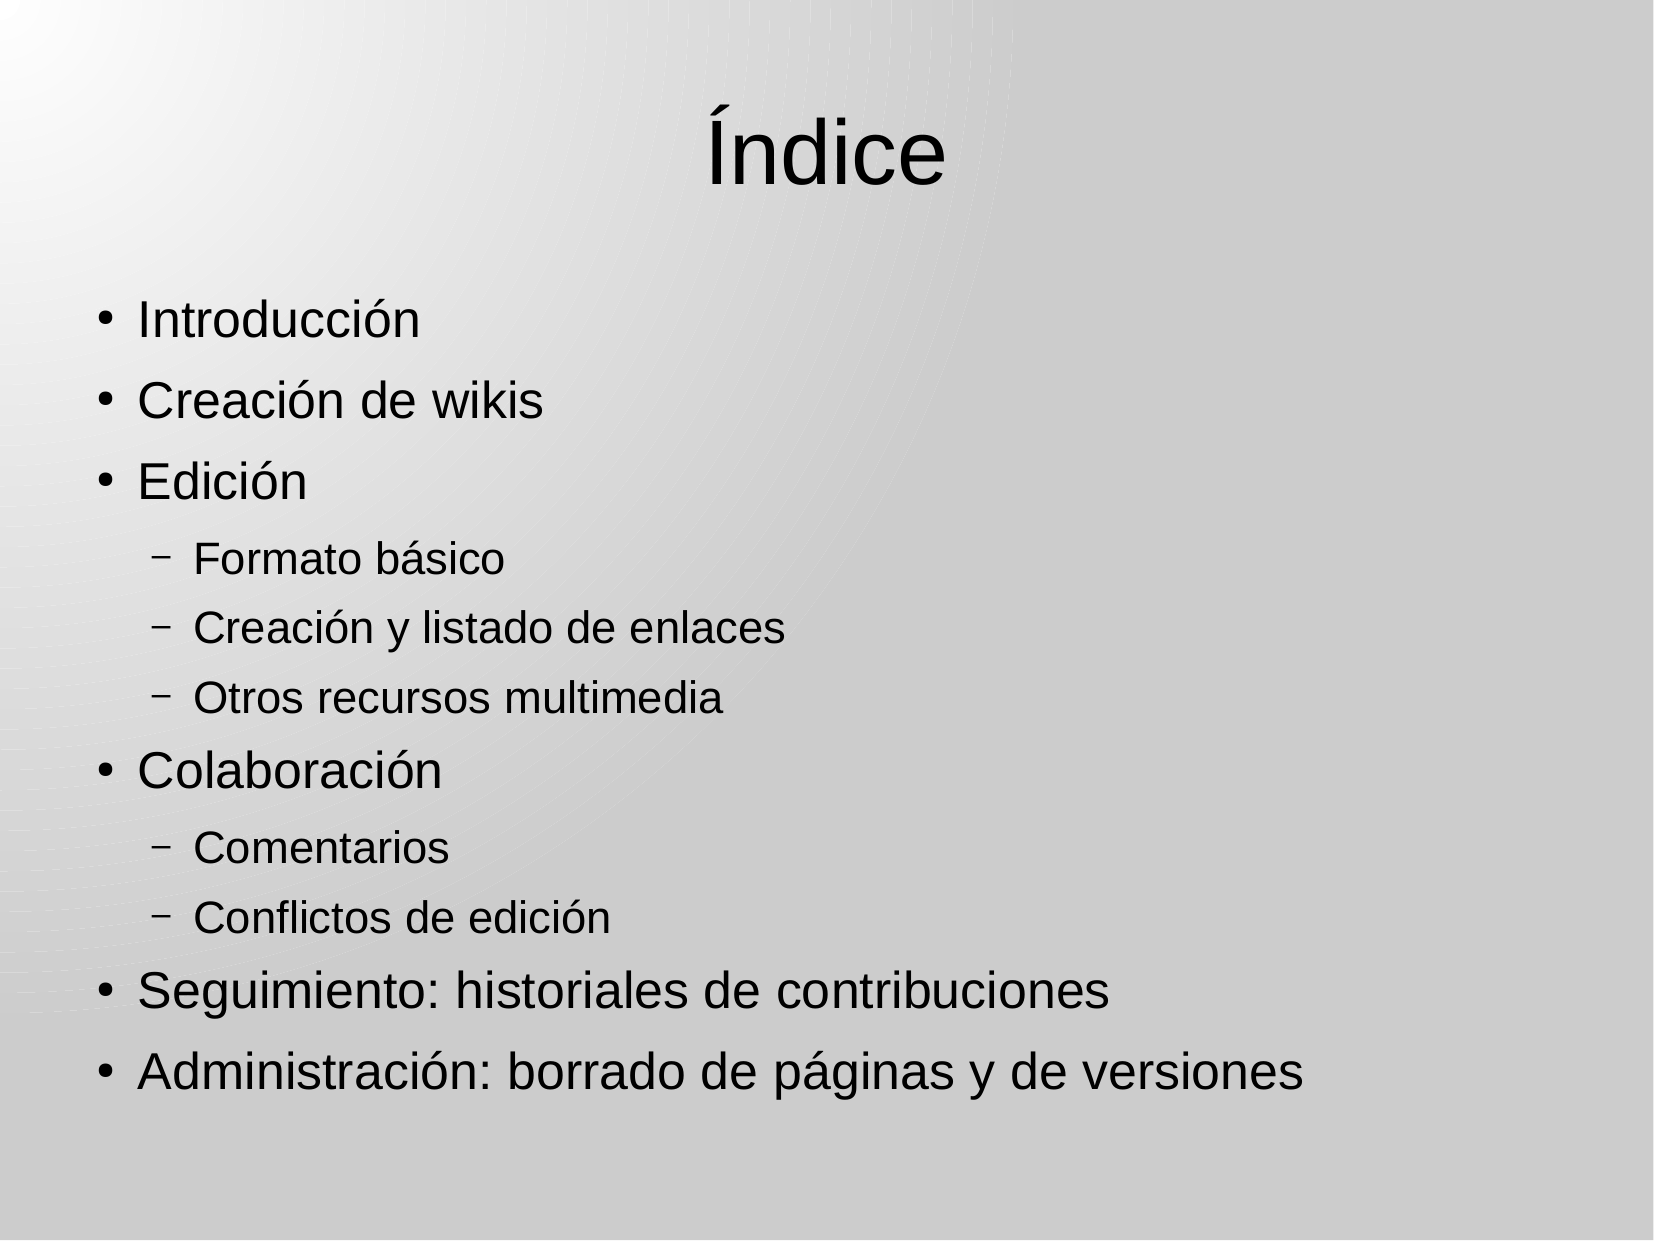

# Índice
Introducción
Creación de wikis
Edición
Formato básico
Creación y listado de enlaces
Otros recursos multimedia
Colaboración
Comentarios
Conflictos de edición
Seguimiento: historiales de contribuciones
Administración: borrado de páginas y de versiones